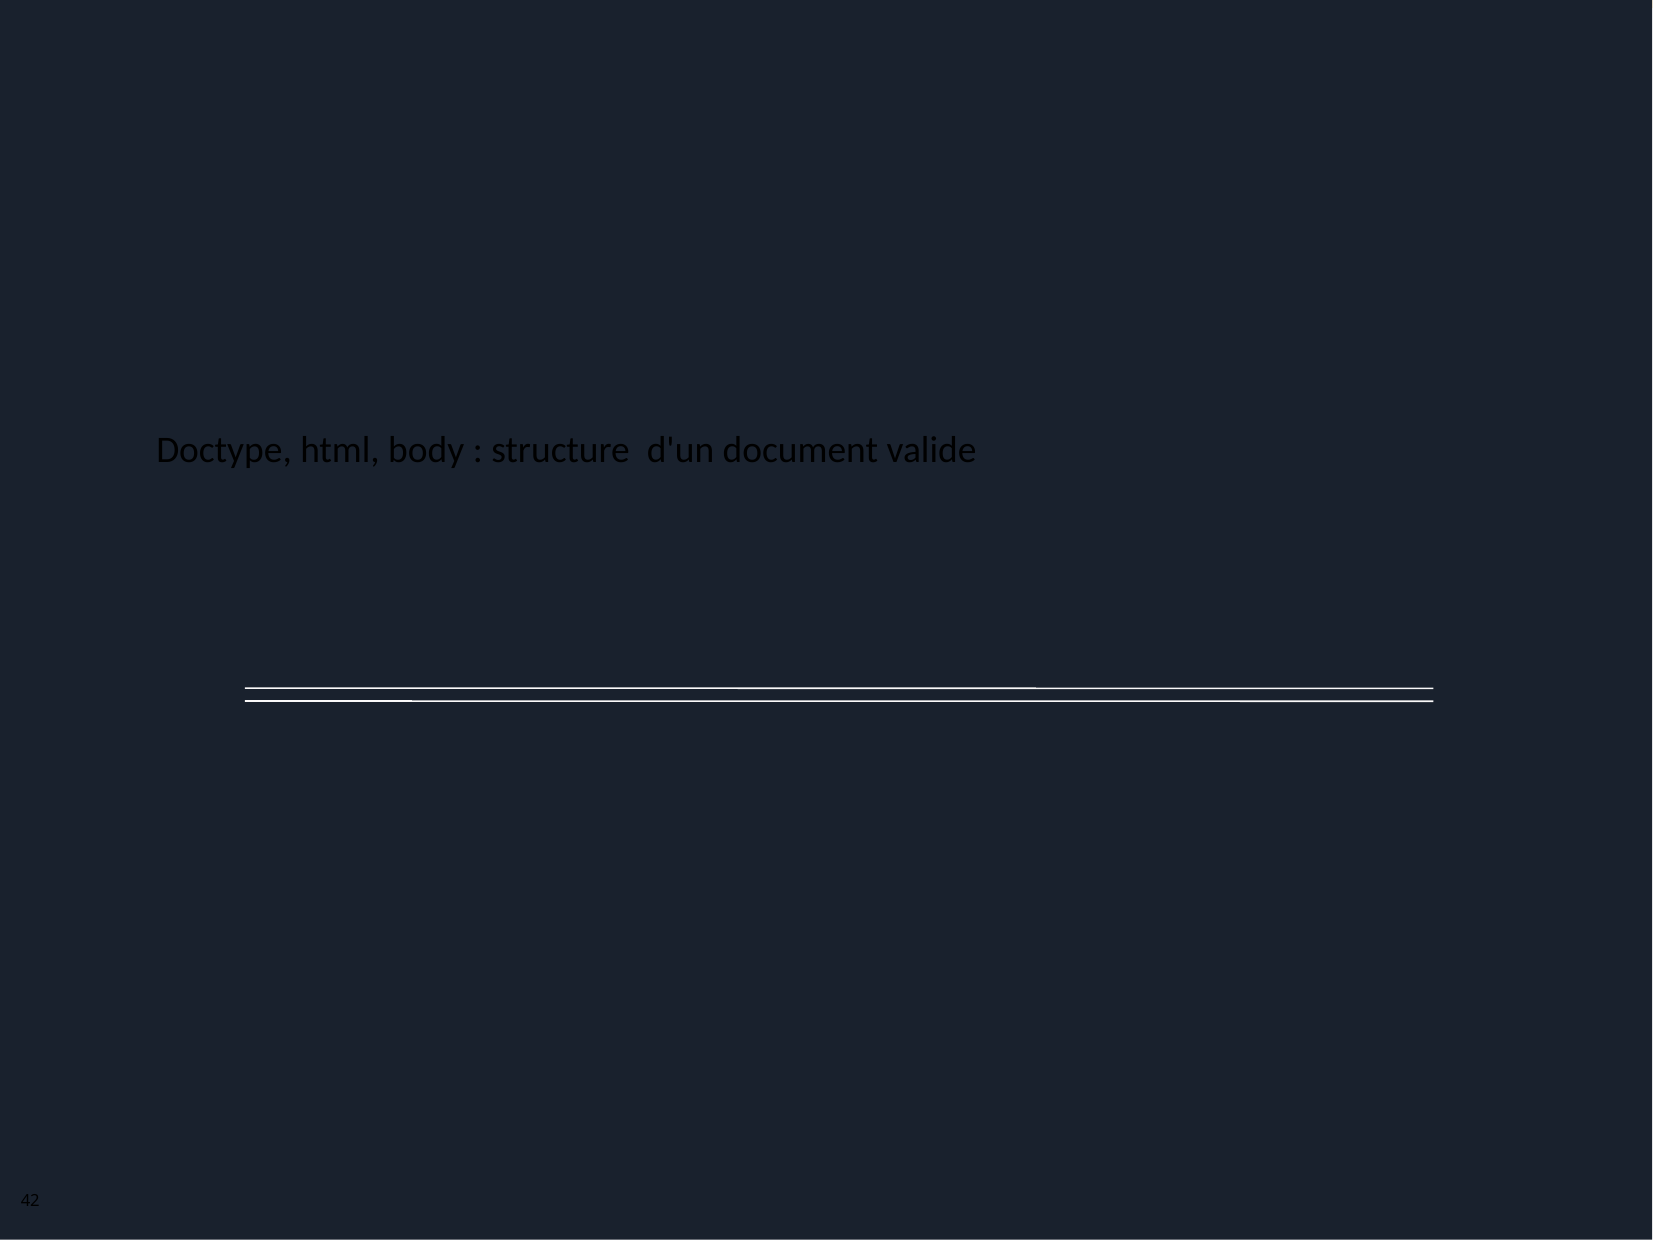

# Doctype, html, body : structure d'un document valide
42